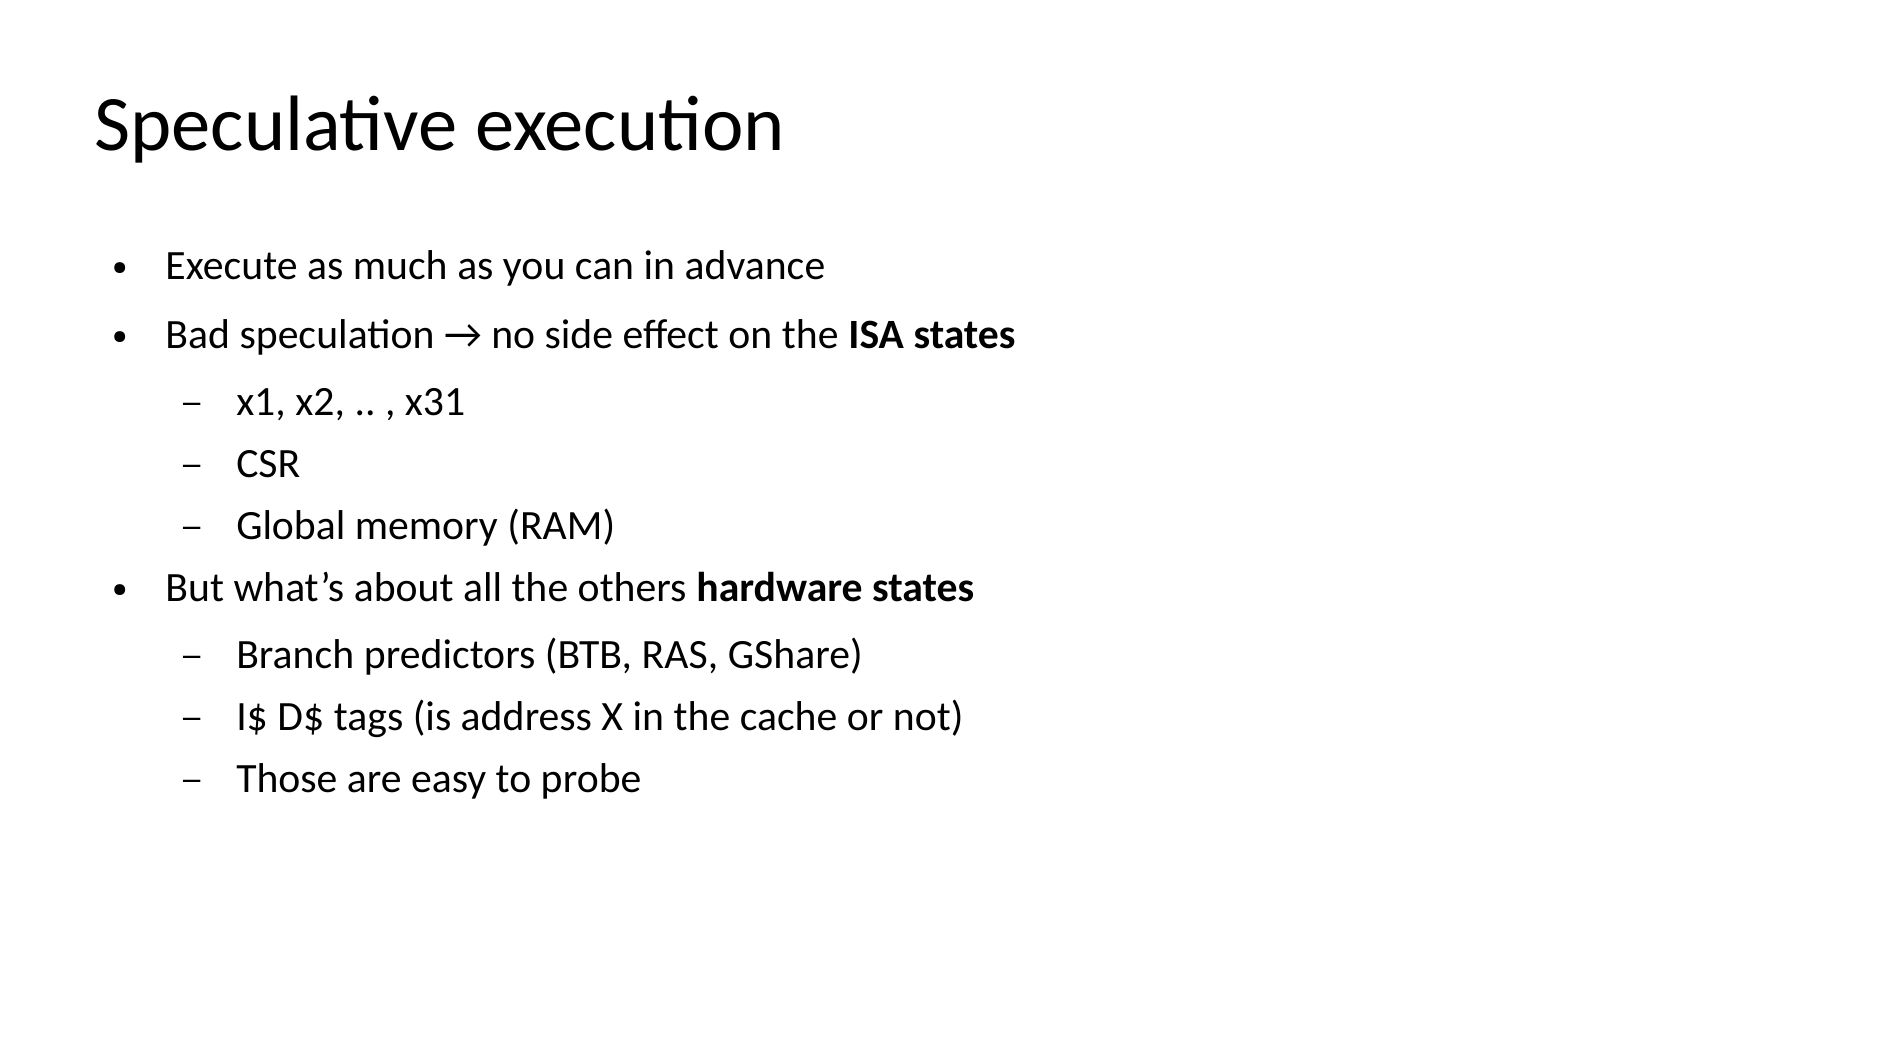

# Speculative execution
Execute as much as you can in advance
Bad speculation → no side effect on the ISA states
x1, x2, .. , x31
CSR
Global memory (RAM)
But what’s about all the others hardware states
Branch predictors (BTB, RAS, GShare)
I$ D$ tags (is address X in the cache or not)
Those are easy to probe